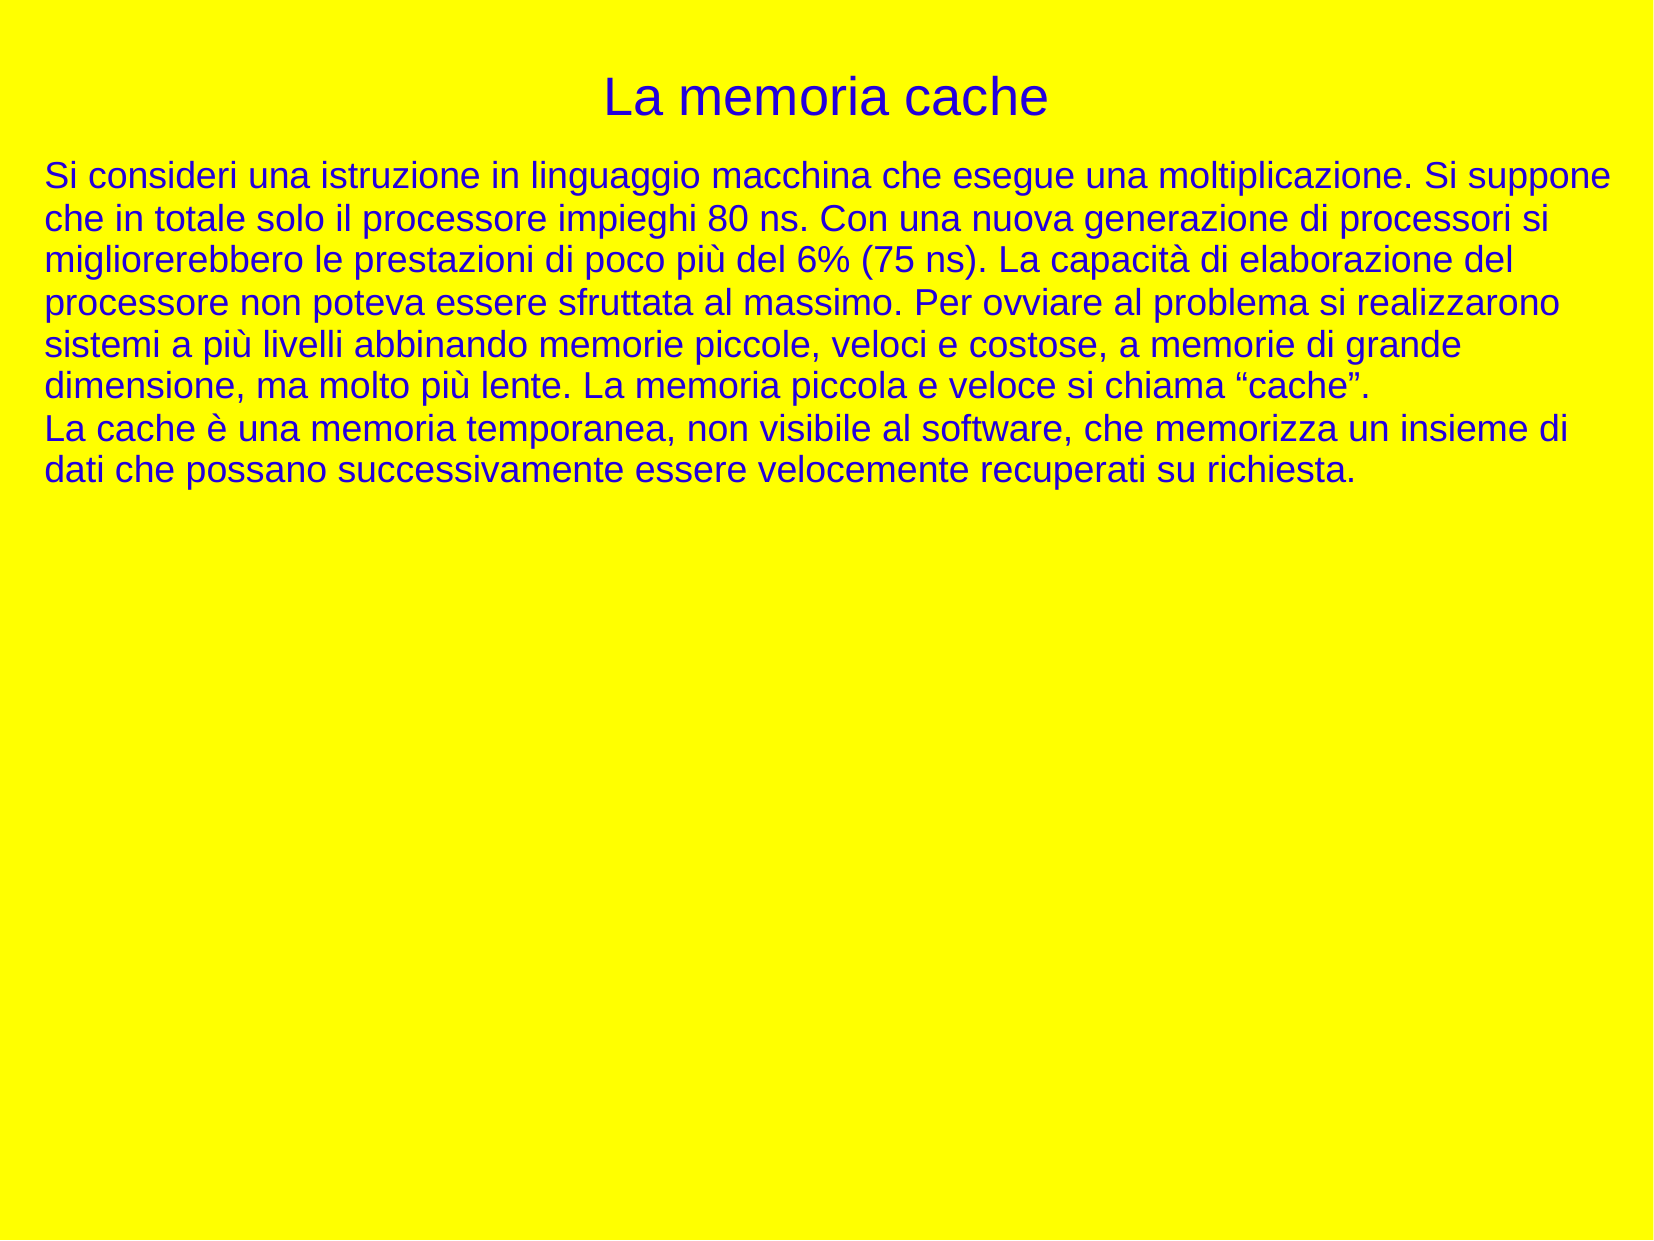

La memoria cache
Si consideri una istruzione in linguaggio macchina che esegue una moltiplicazione. Si suppone che in totale solo il processore impieghi 80 ns. Con una nuova generazione di processori si migliorerebbero le prestazioni di poco più del 6% (75 ns). La capacità di elaborazione del processore non poteva essere sfruttata al massimo. Per ovviare al problema si realizzarono sistemi a più livelli abbinando memorie piccole, veloci e costose, a memorie di grande dimensione, ma molto più lente. La memoria piccola e veloce si chiama “cache”.
La cache è una memoria temporanea, non visibile al software, che memorizza un insieme di dati che possano successivamente essere velocemente recuperati su richiesta.